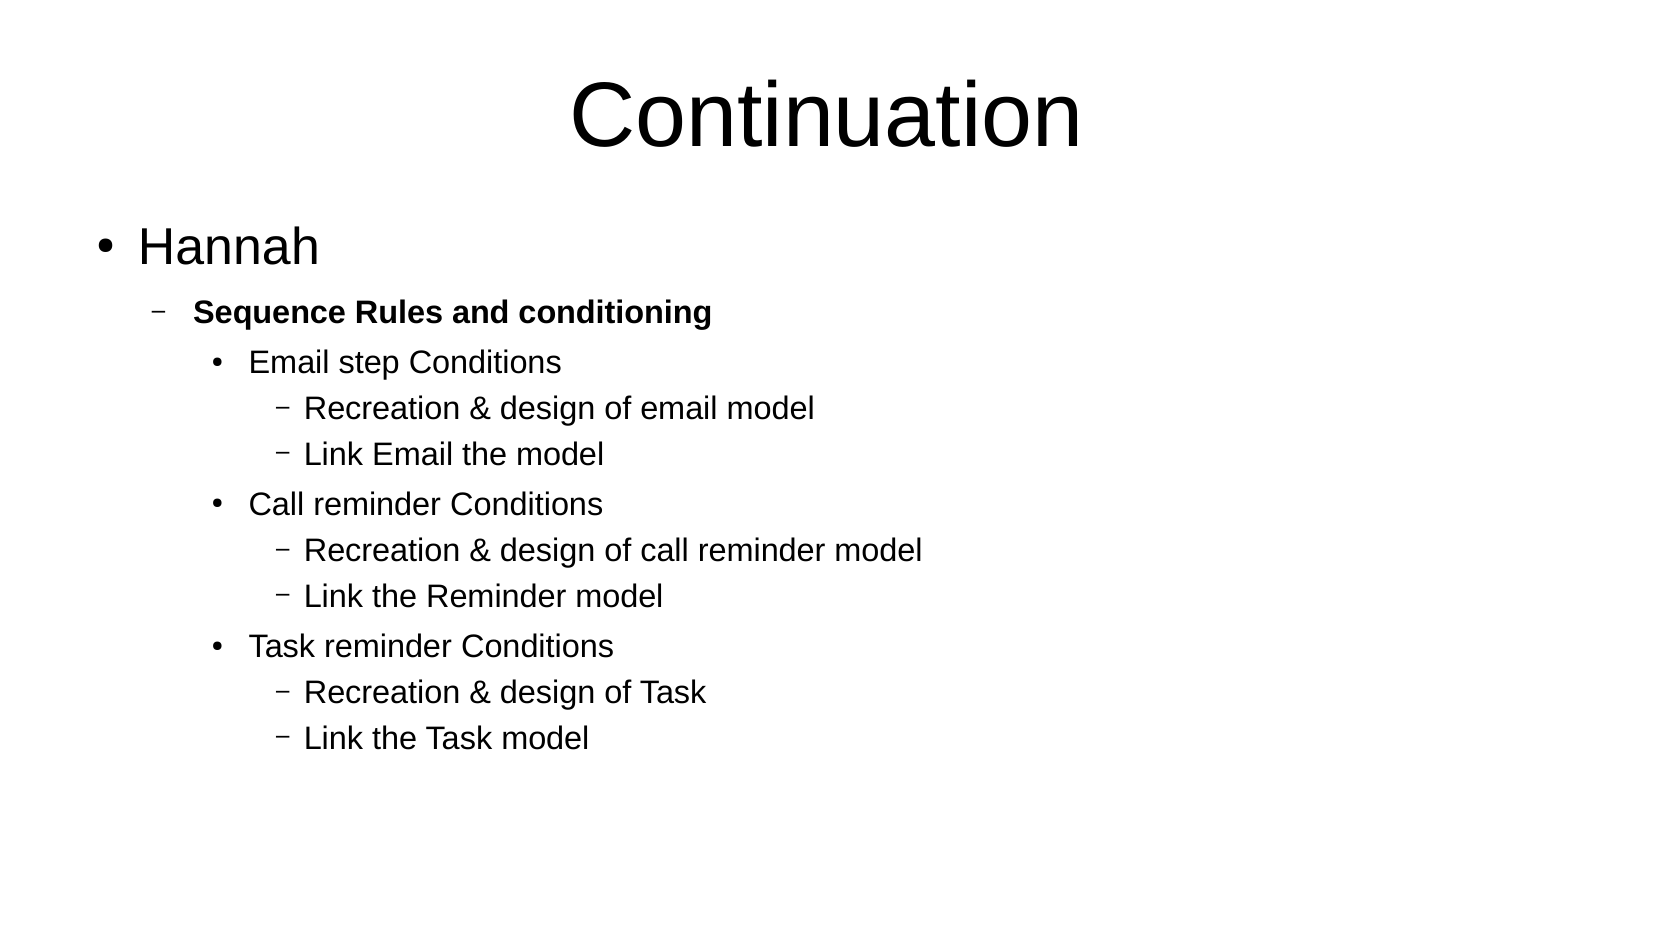

# Continuation
Hannah
Sequence Rules and conditioning
Email step Conditions
Recreation & design of email model
Link Email the model
Call reminder Conditions
Recreation & design of call reminder model
Link the Reminder model
Task reminder Conditions
Recreation & design of Task
Link the Task model